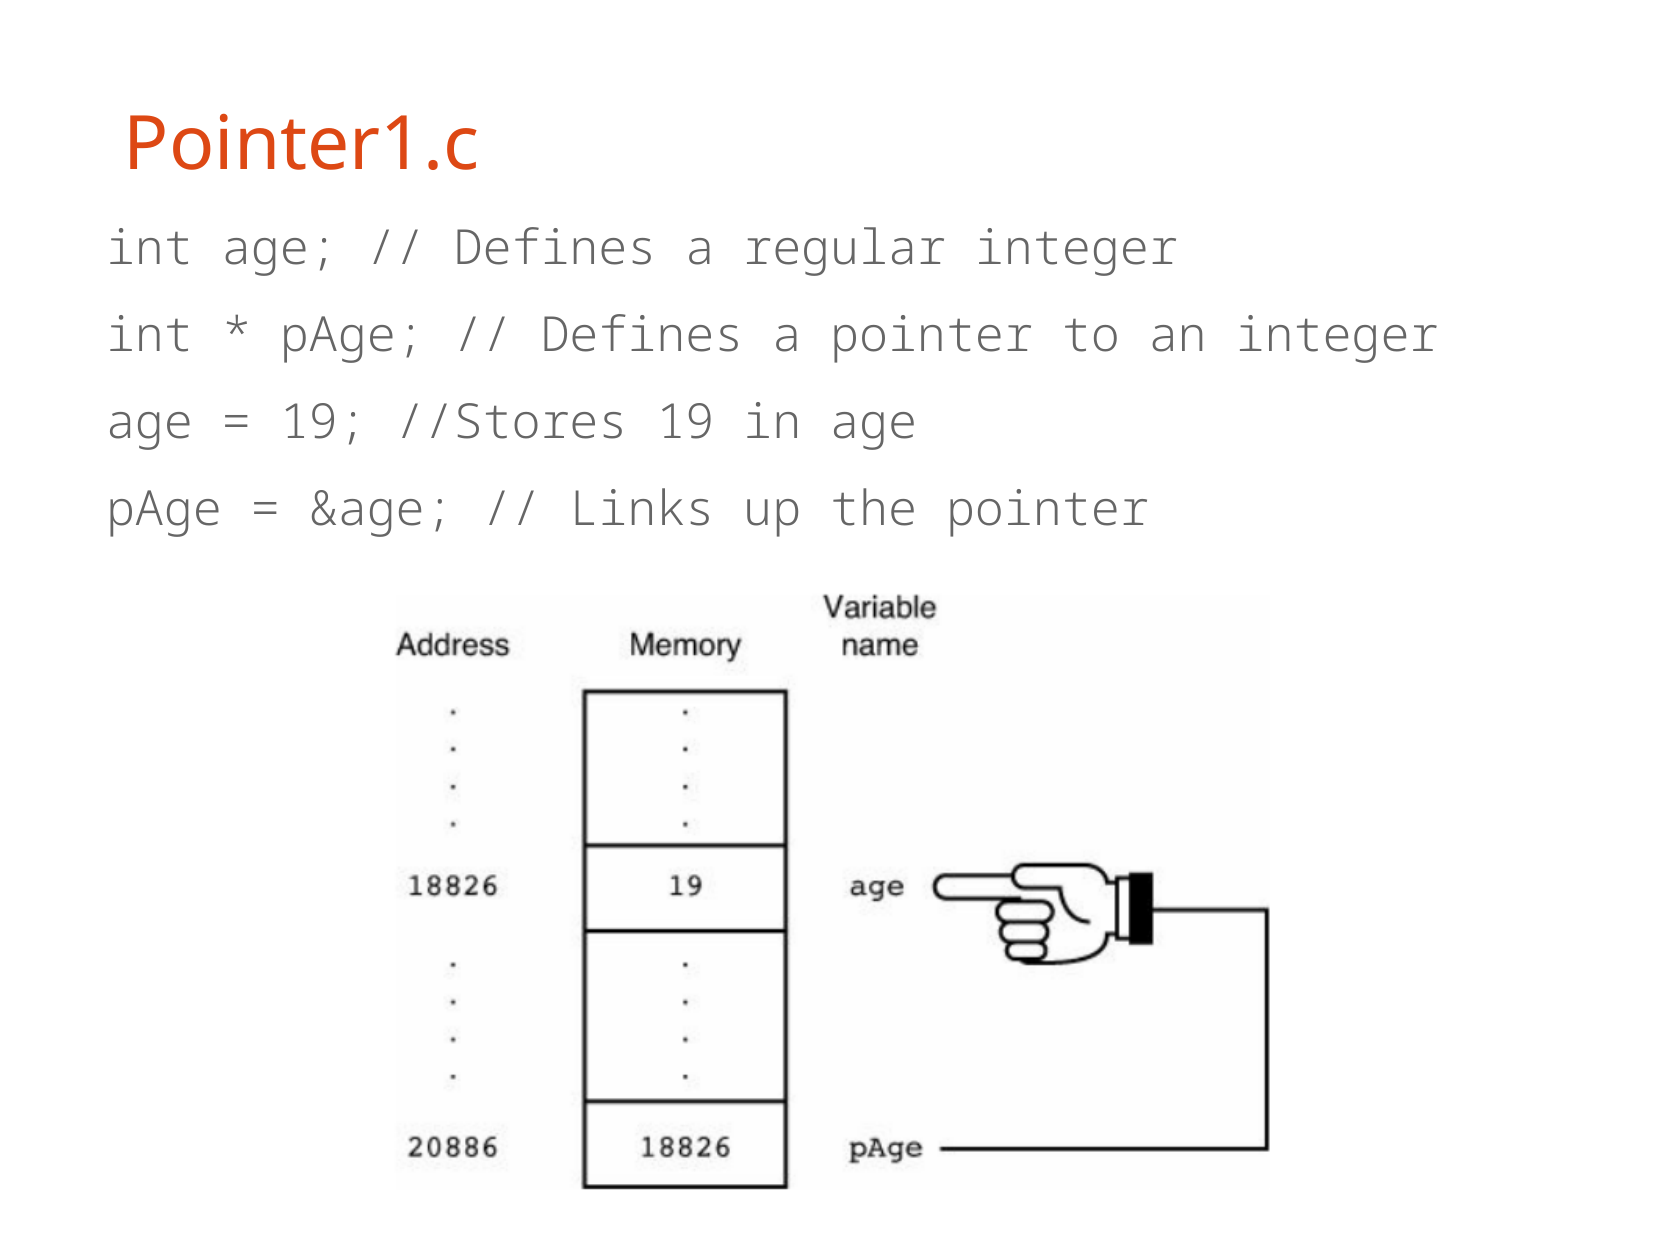

# Pointer1.c
int age; // Defines a regular integer
int * pAge; // Defines a pointer to an integer
age = 19; //Stores 19 in age
pAge = &age; // Links up the pointer